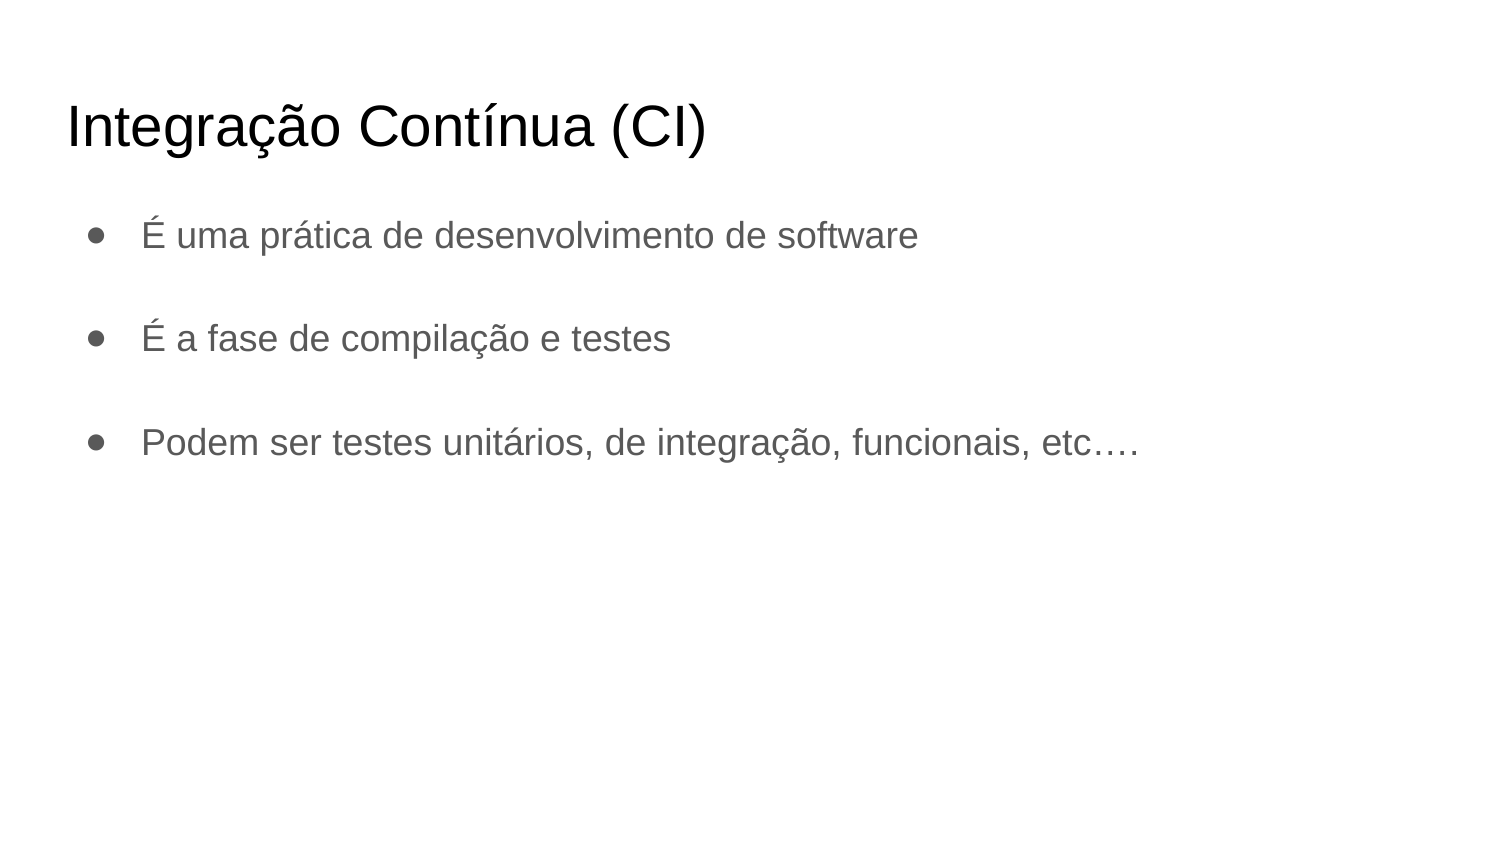

# Integração Contínua (CI)
É uma prática de desenvolvimento de software
É a fase de compilação e testes
Podem ser testes unitários, de integração, funcionais, etc….